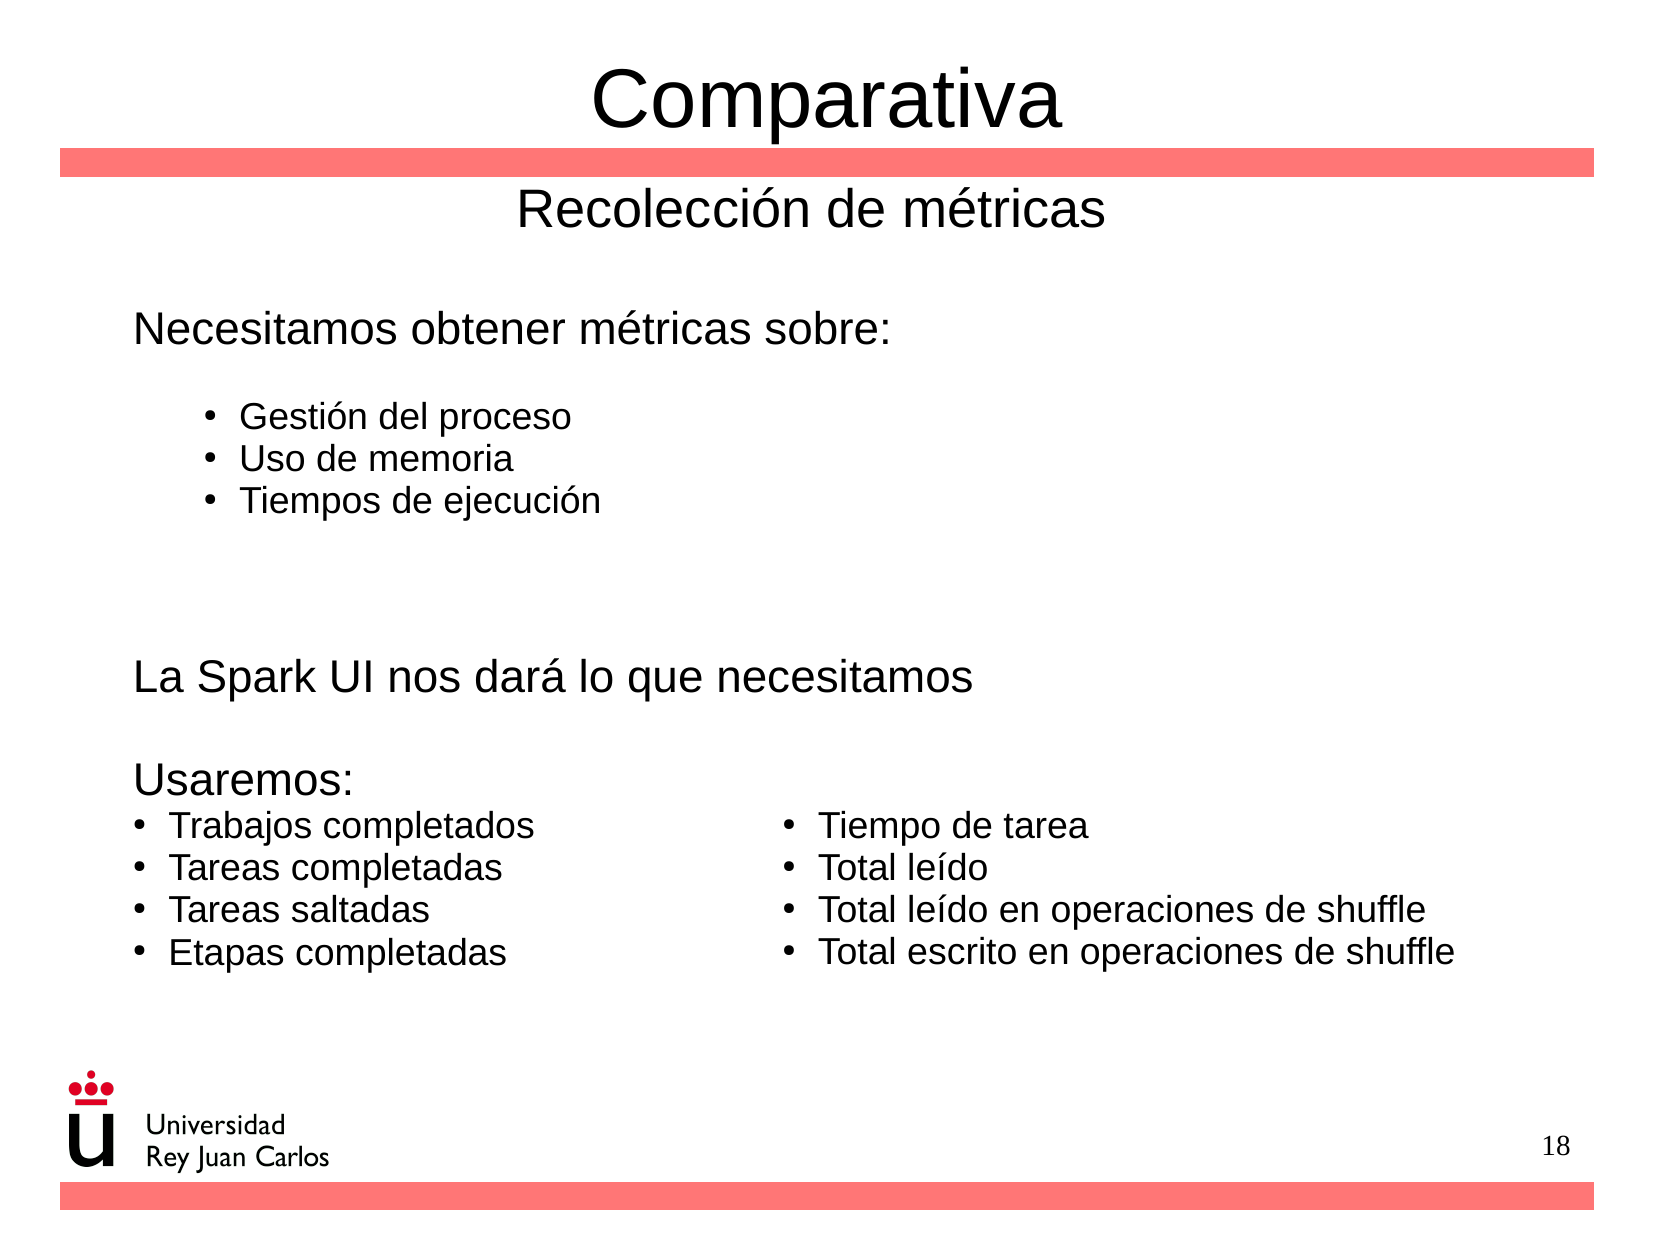

# Comparativa
Recolección de métricas
Necesitamos obtener métricas sobre:
Gestión del proceso
Uso de memoria
Tiempos de ejecución
Tiempo de tarea
Total leído
Total leído en operaciones de shuffle
Total escrito en operaciones de shuffle
La Spark UI nos dará lo que necesitamos
Usaremos:
Trabajos completados
Tareas completadas
Tareas saltadas
Etapas completadas
18